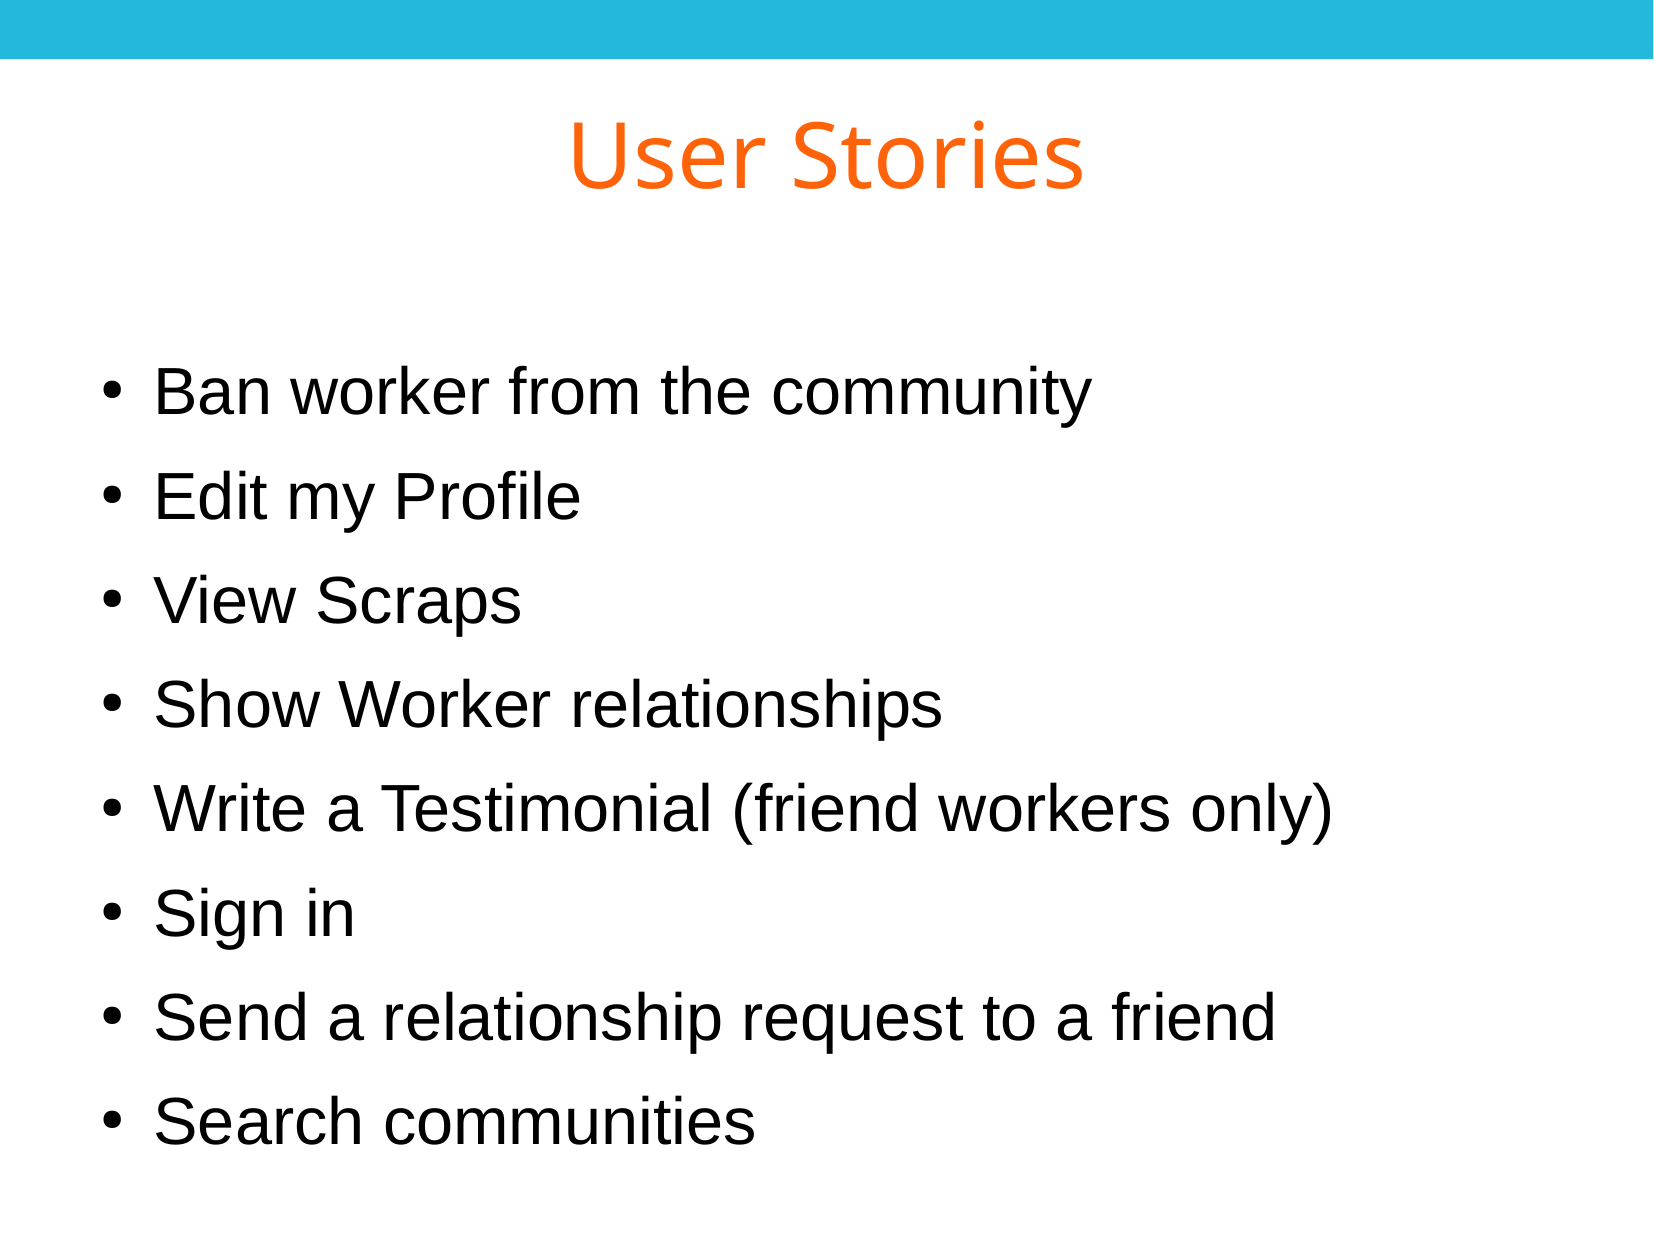

# User Stories
Ban worker from the community
Edit my Profile
View Scraps
Show Worker relationships
Write a Testimonial (friend workers only)
Sign in
Send a relationship request to a friend
Search communities